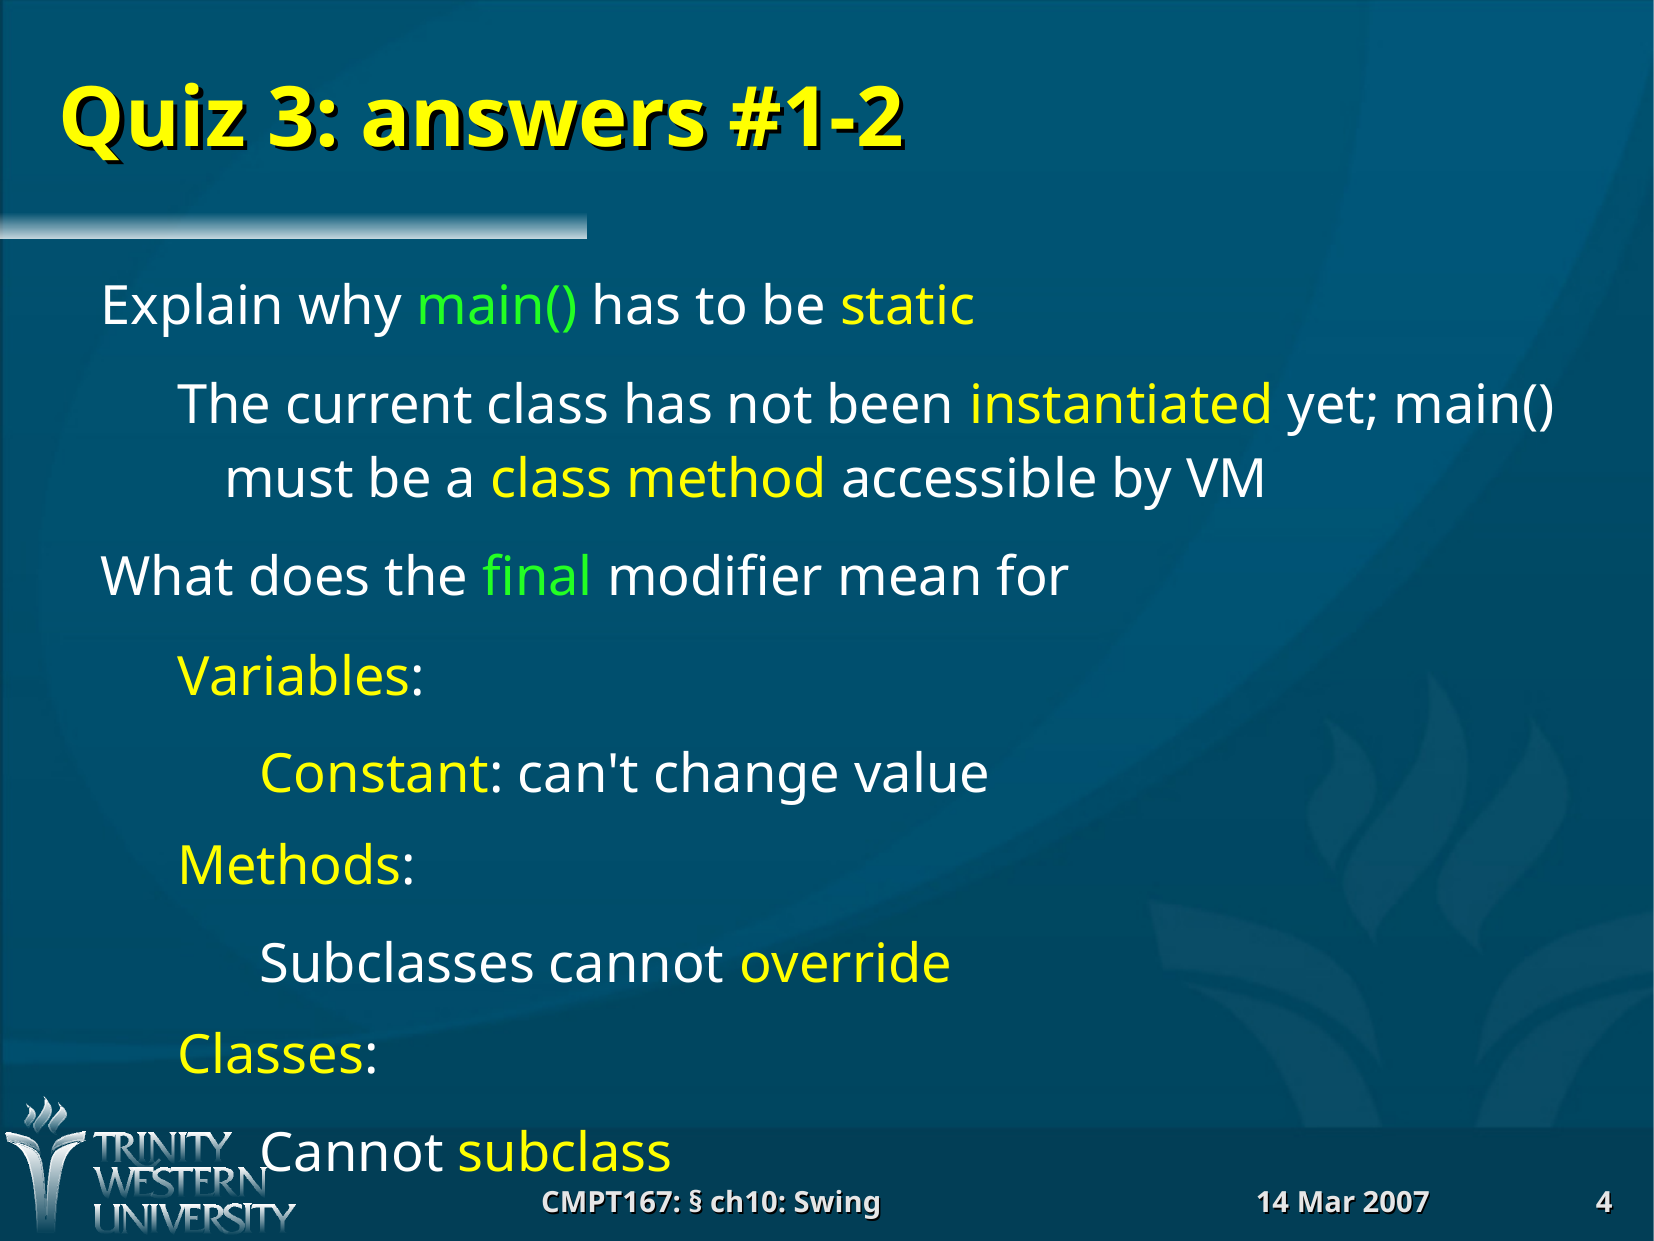

# Quiz 3: answers #1-2
Explain why main() has to be static
The current class has not been instantiated yet; main() must be a class method accessible by VM
What does the final modifier mean for
Variables:
Constant: can't change value
Methods:
Subclasses cannot override
Classes:
Cannot subclass
CMPT167: § ch10: Swing
14 Mar 2007
4